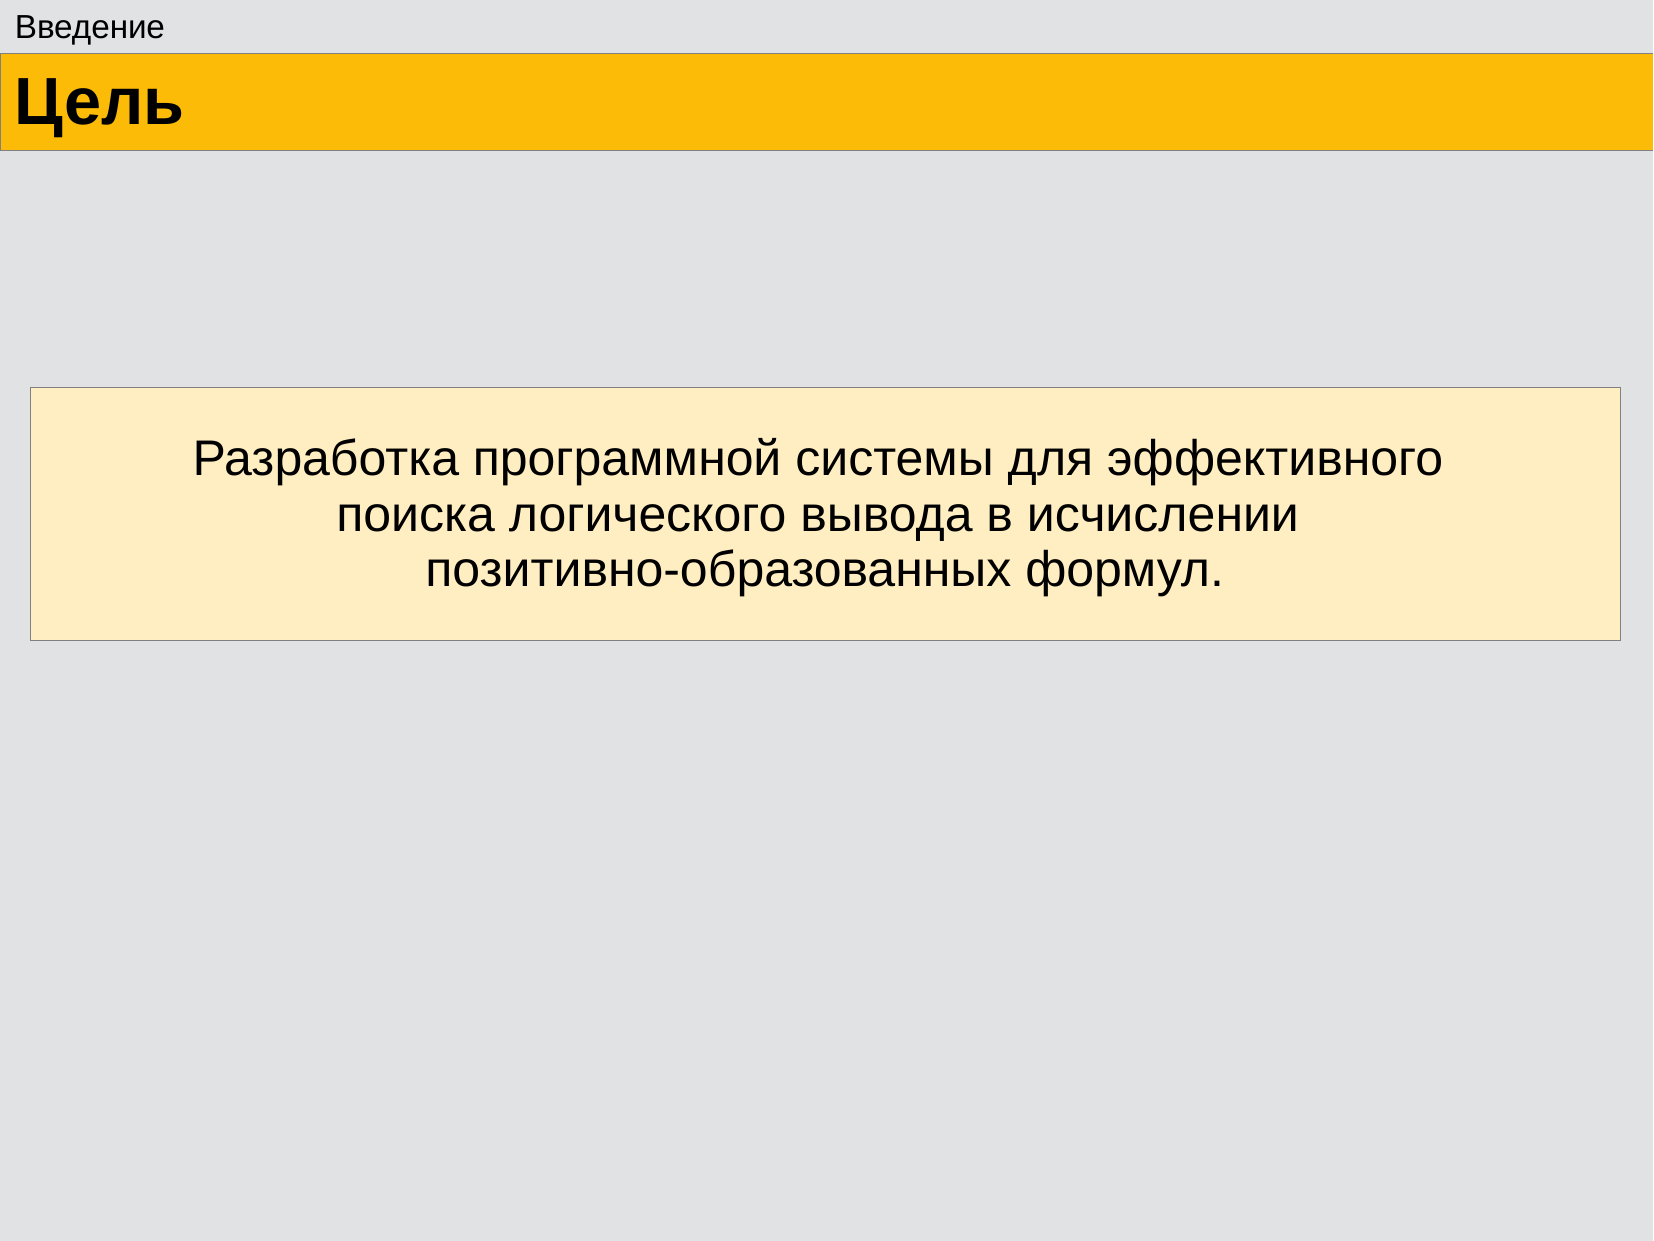

Введение
Цель
Разработка программной системы для эффективного
поиска логического вывода в исчислении
позитивно-образованных формул.